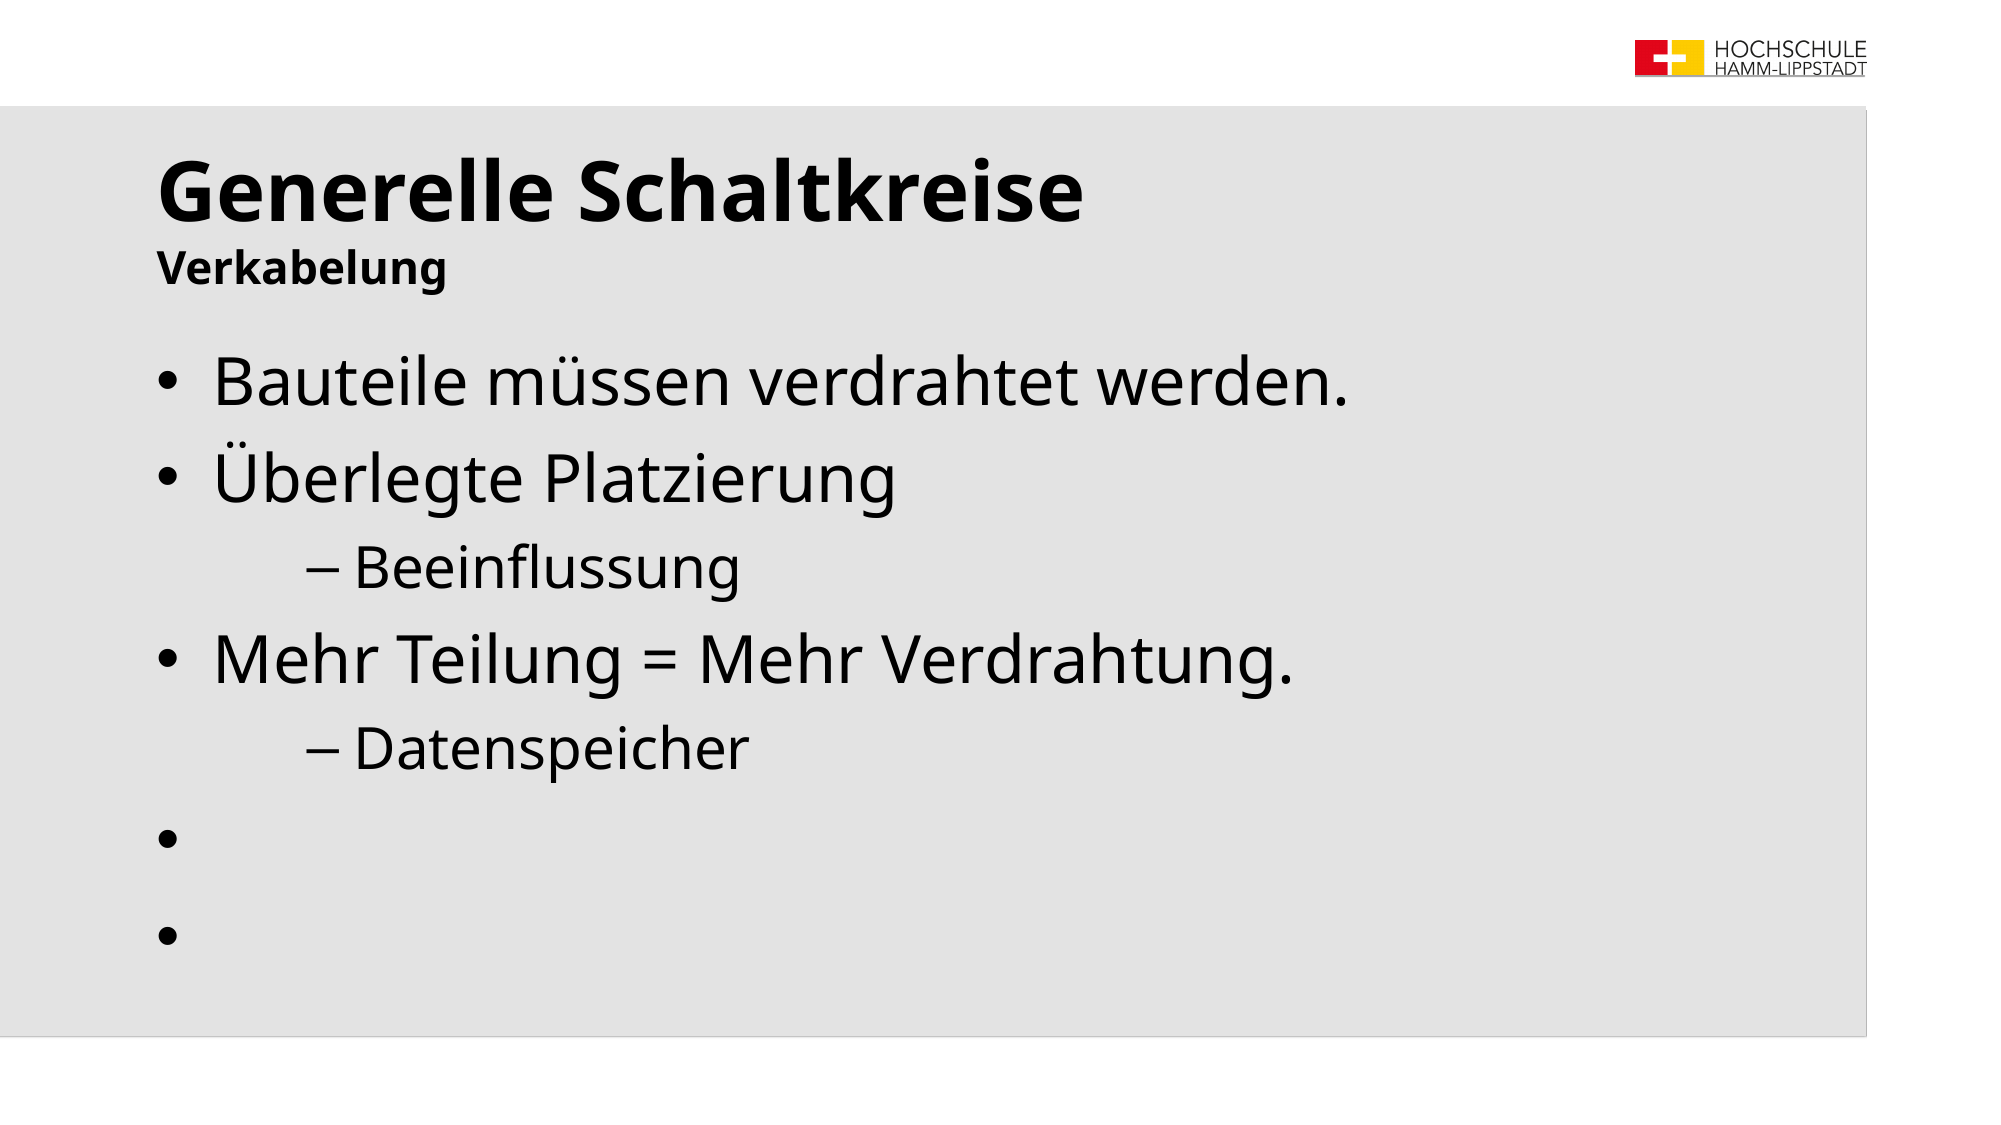

# Generelle Schaltkreise Verkabelung
Bauteile müssen verdrahtet werden.
Überlegte Platzierung
Beeinflussung
Mehr Teilung = Mehr Verdrahtung.
Datenspeicher